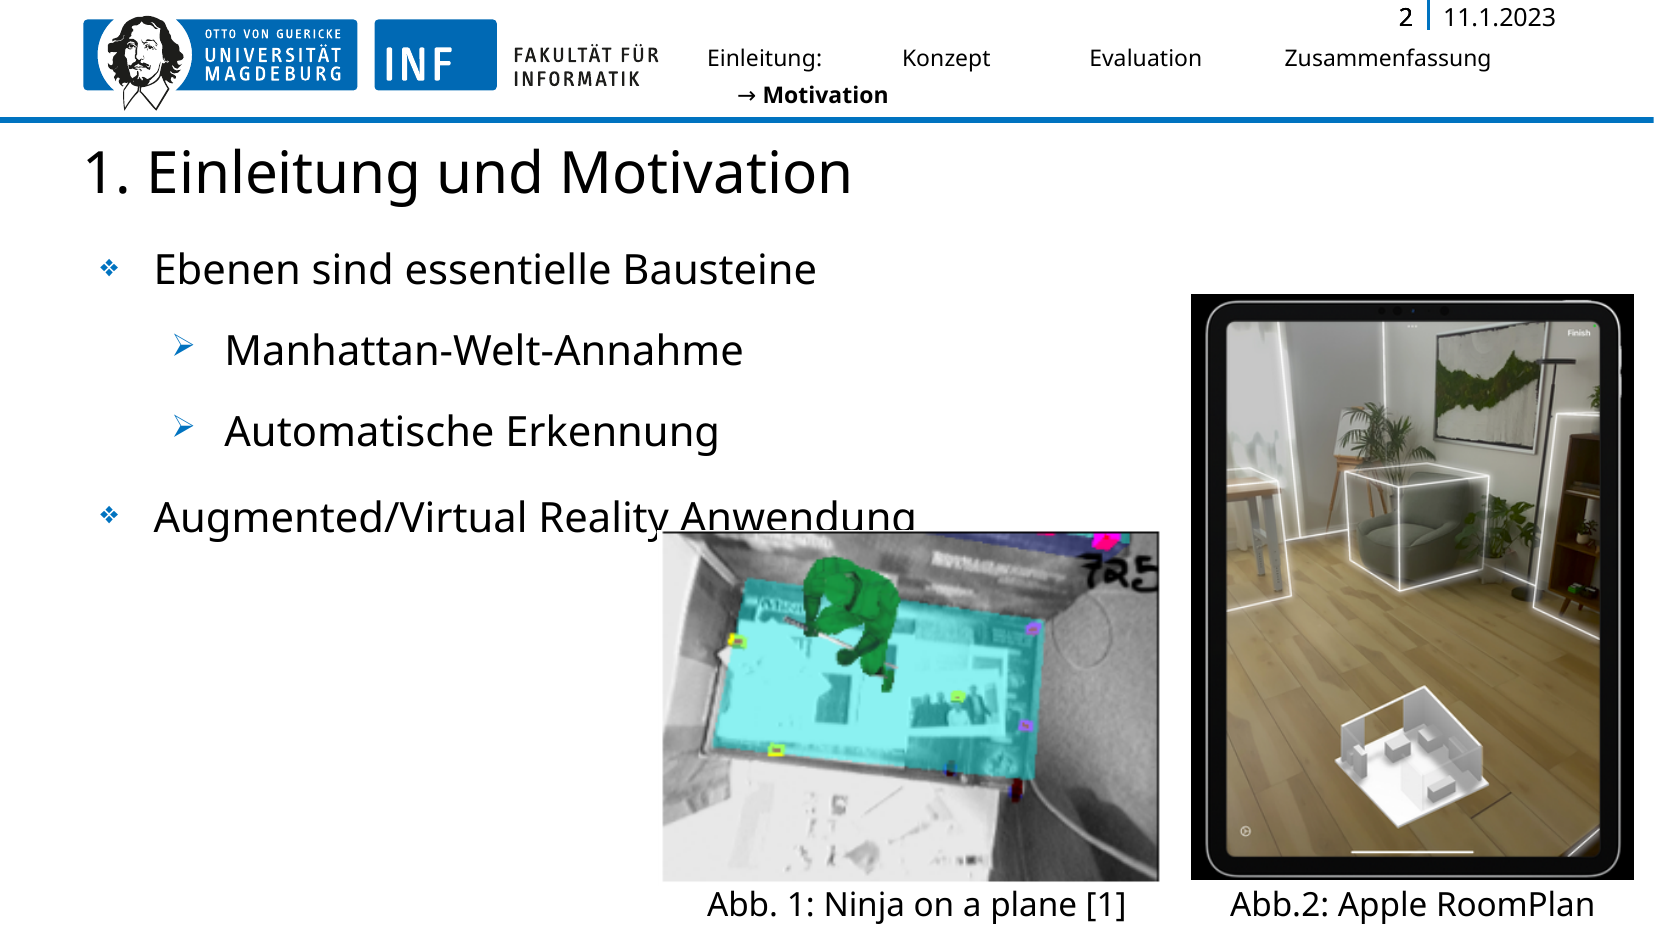

2
11.1.2023
# 1. Einleitung und Motivation
Ebenen sind essentielle Bausteine
Manhattan-Welt-Annahme
Automatische Erkennung
Augmented/Virtual Reality Anwendung
Abb. 1: Ninja on a plane [1]
Abb.2: Apple RoomPlan